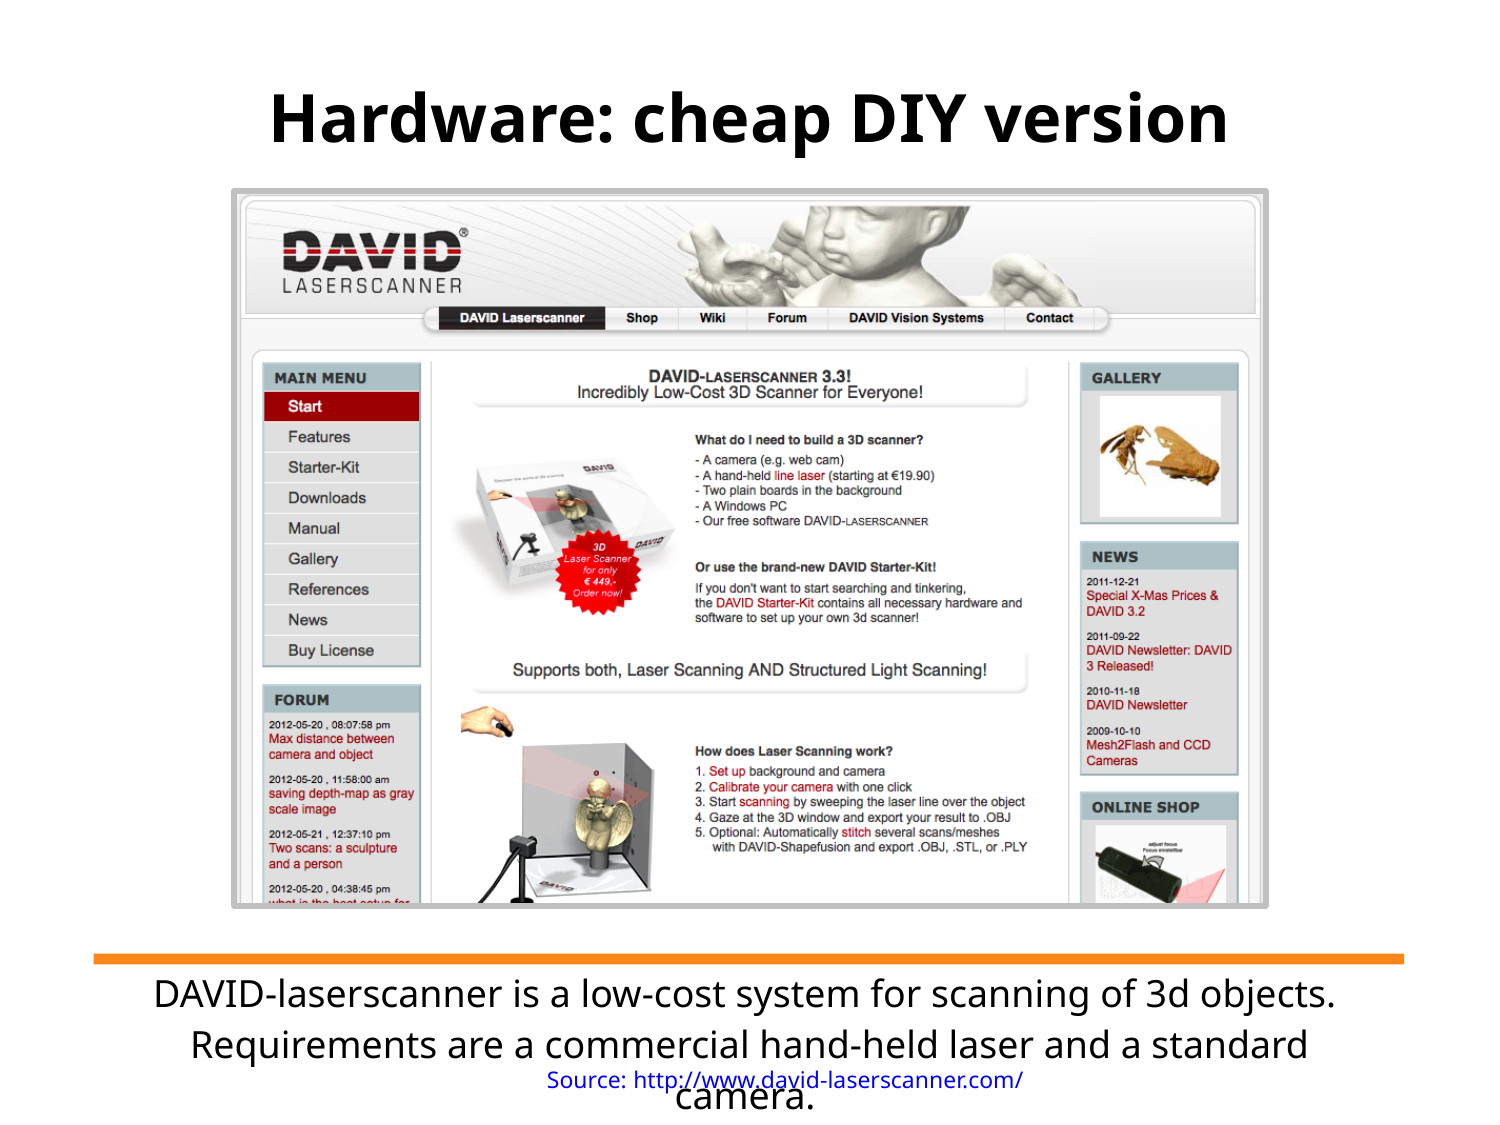

# Hardware: cheap DIY version
DAVID-laserscanner is a low-cost system for scanning of 3d objects. Requirements are a commercial hand-held laser and a standard camera.
Source: http://www.david-laserscanner.com/